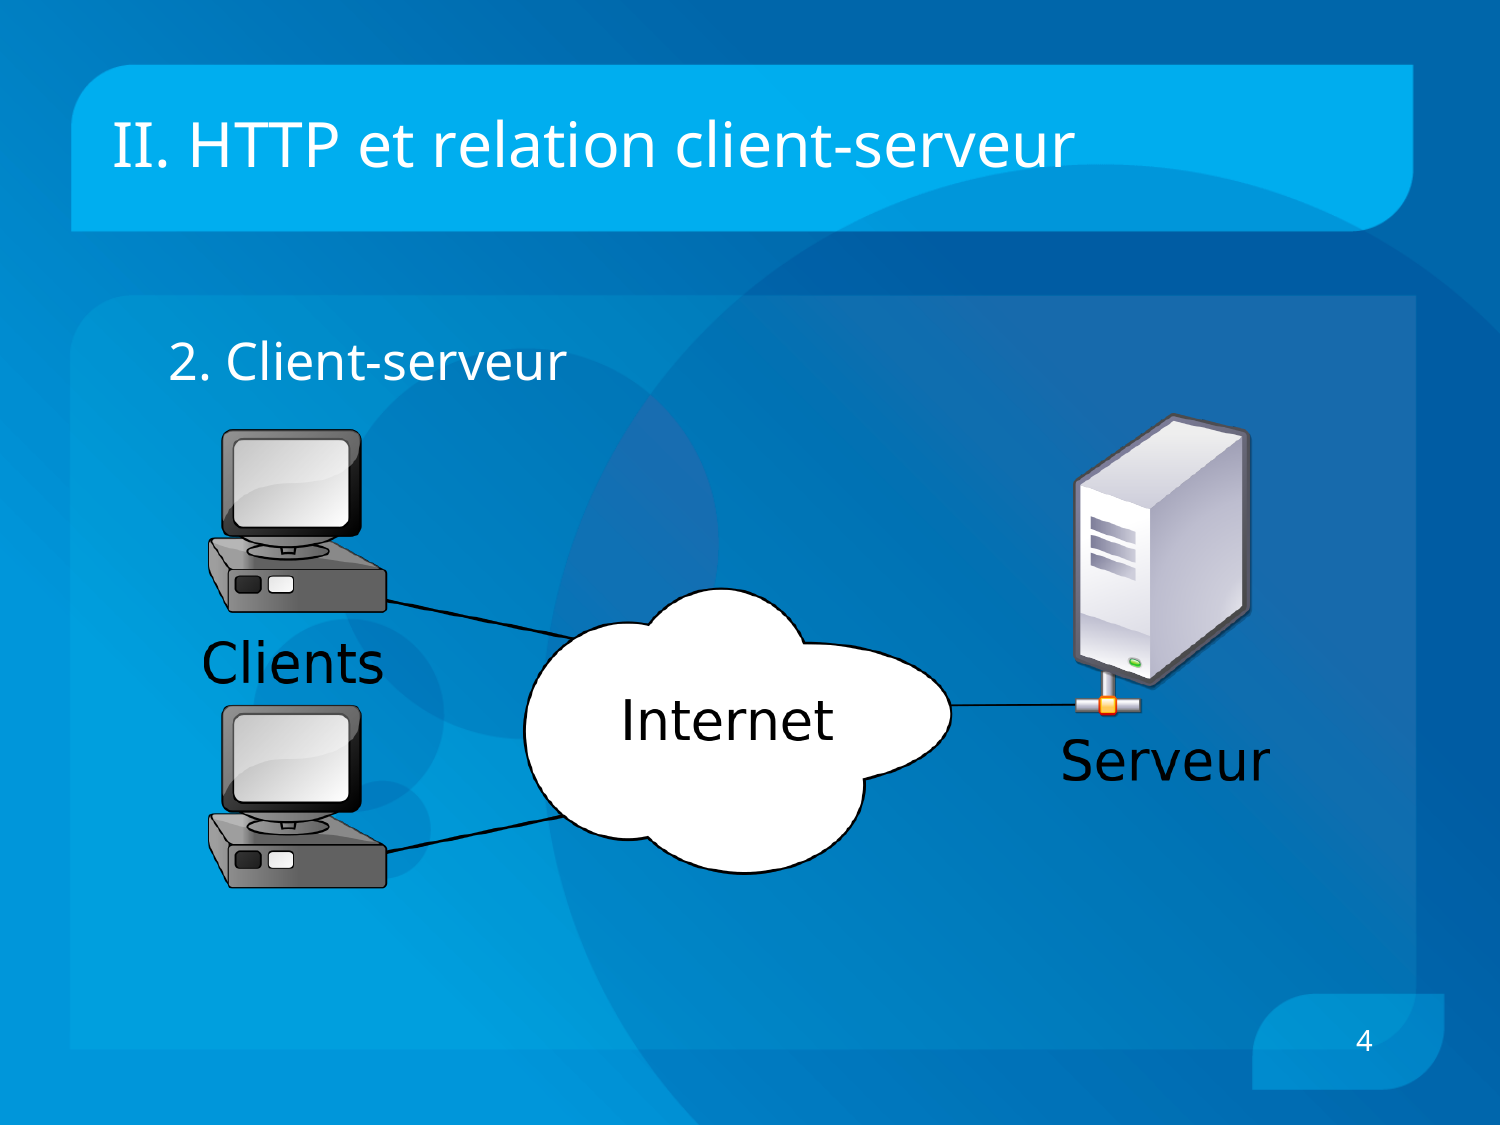

# II. HTTP et relation client-serveur
2. Client-serveur
4